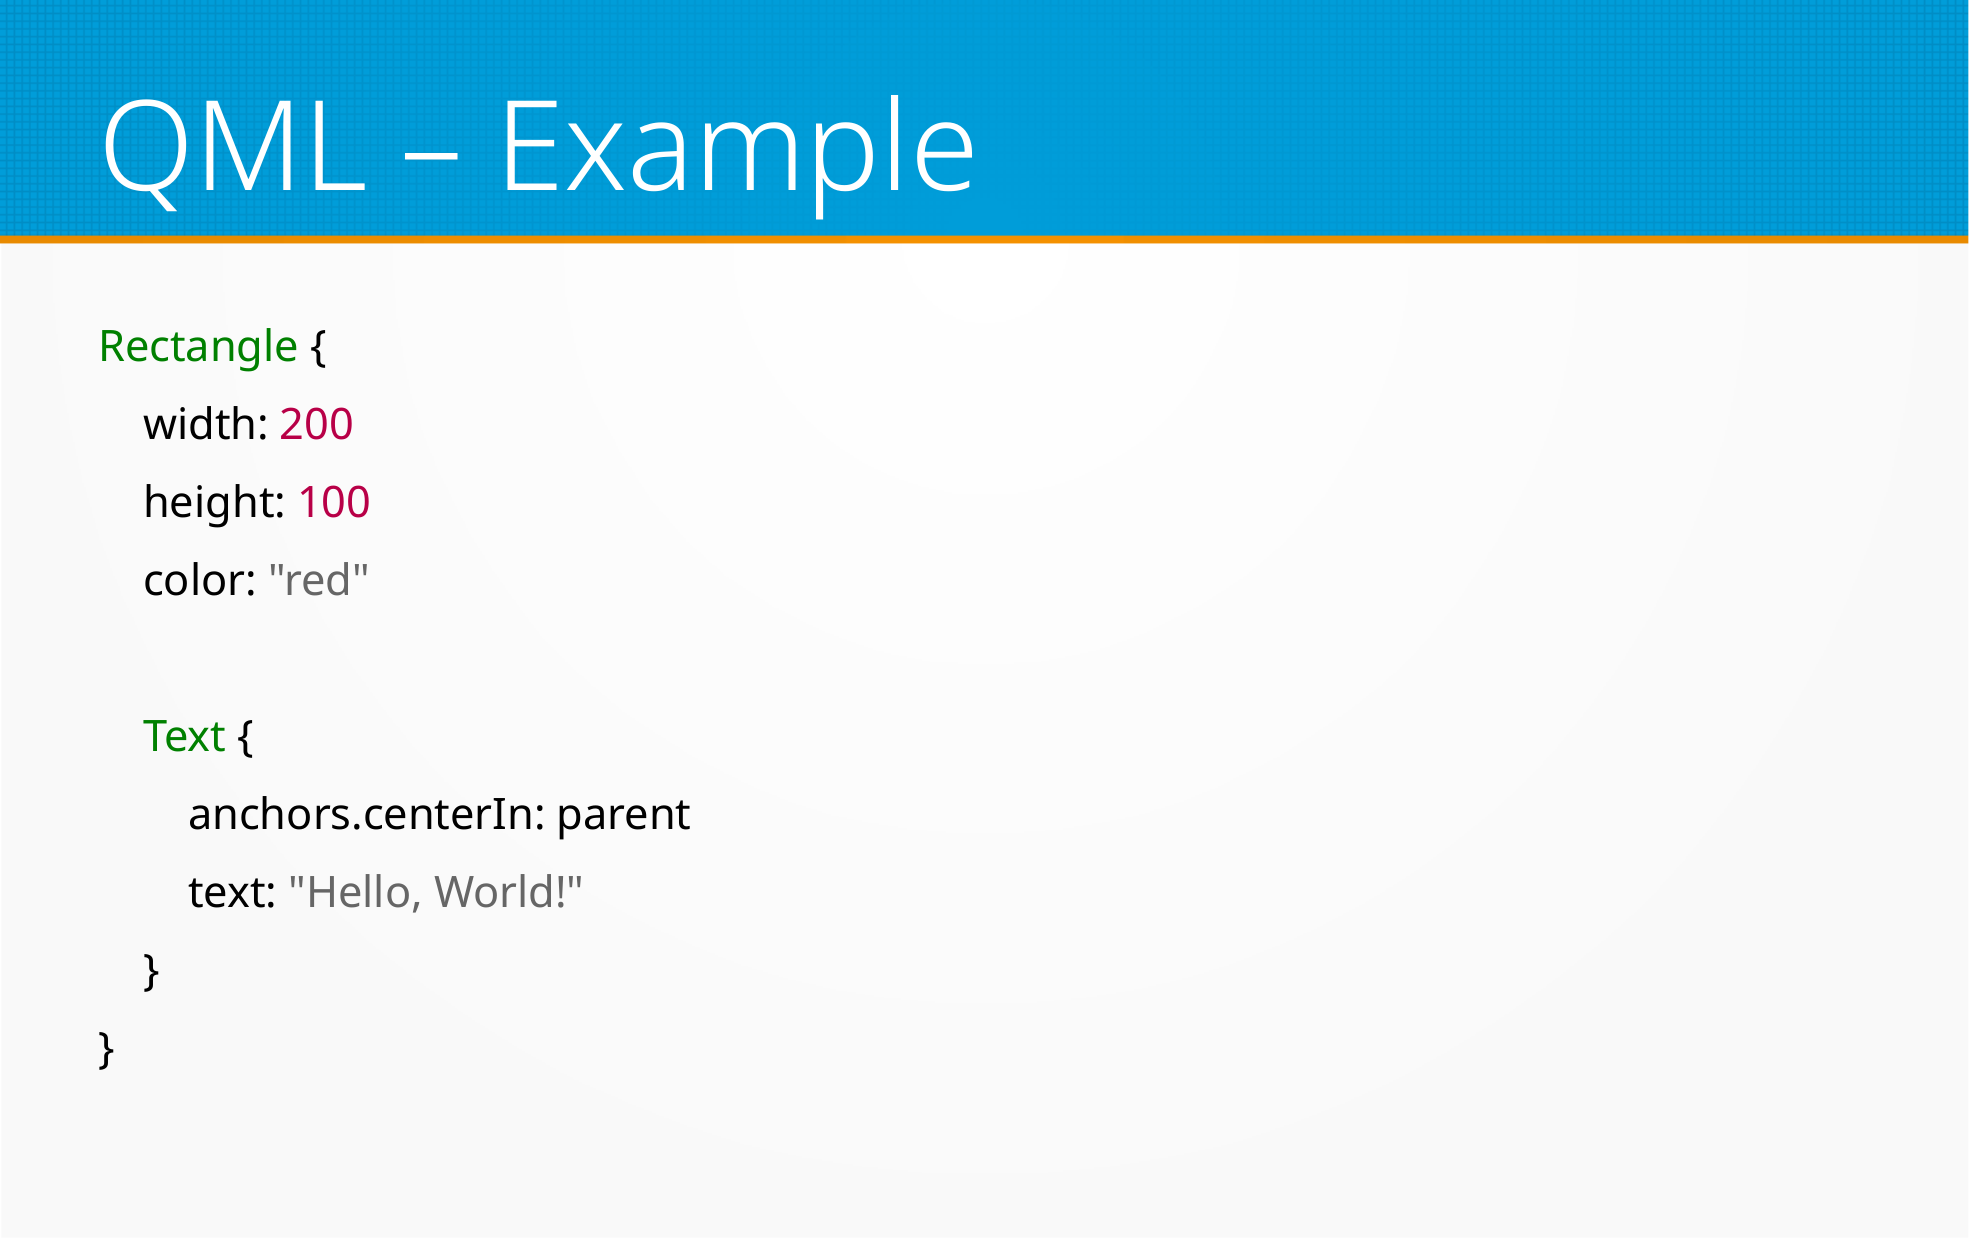

# QML – Example
Rectangle {
 width: 200
 height: 100
 color: "red"
 Text {
 anchors.centerIn: parent
 text: "Hello, World!"
 }
}